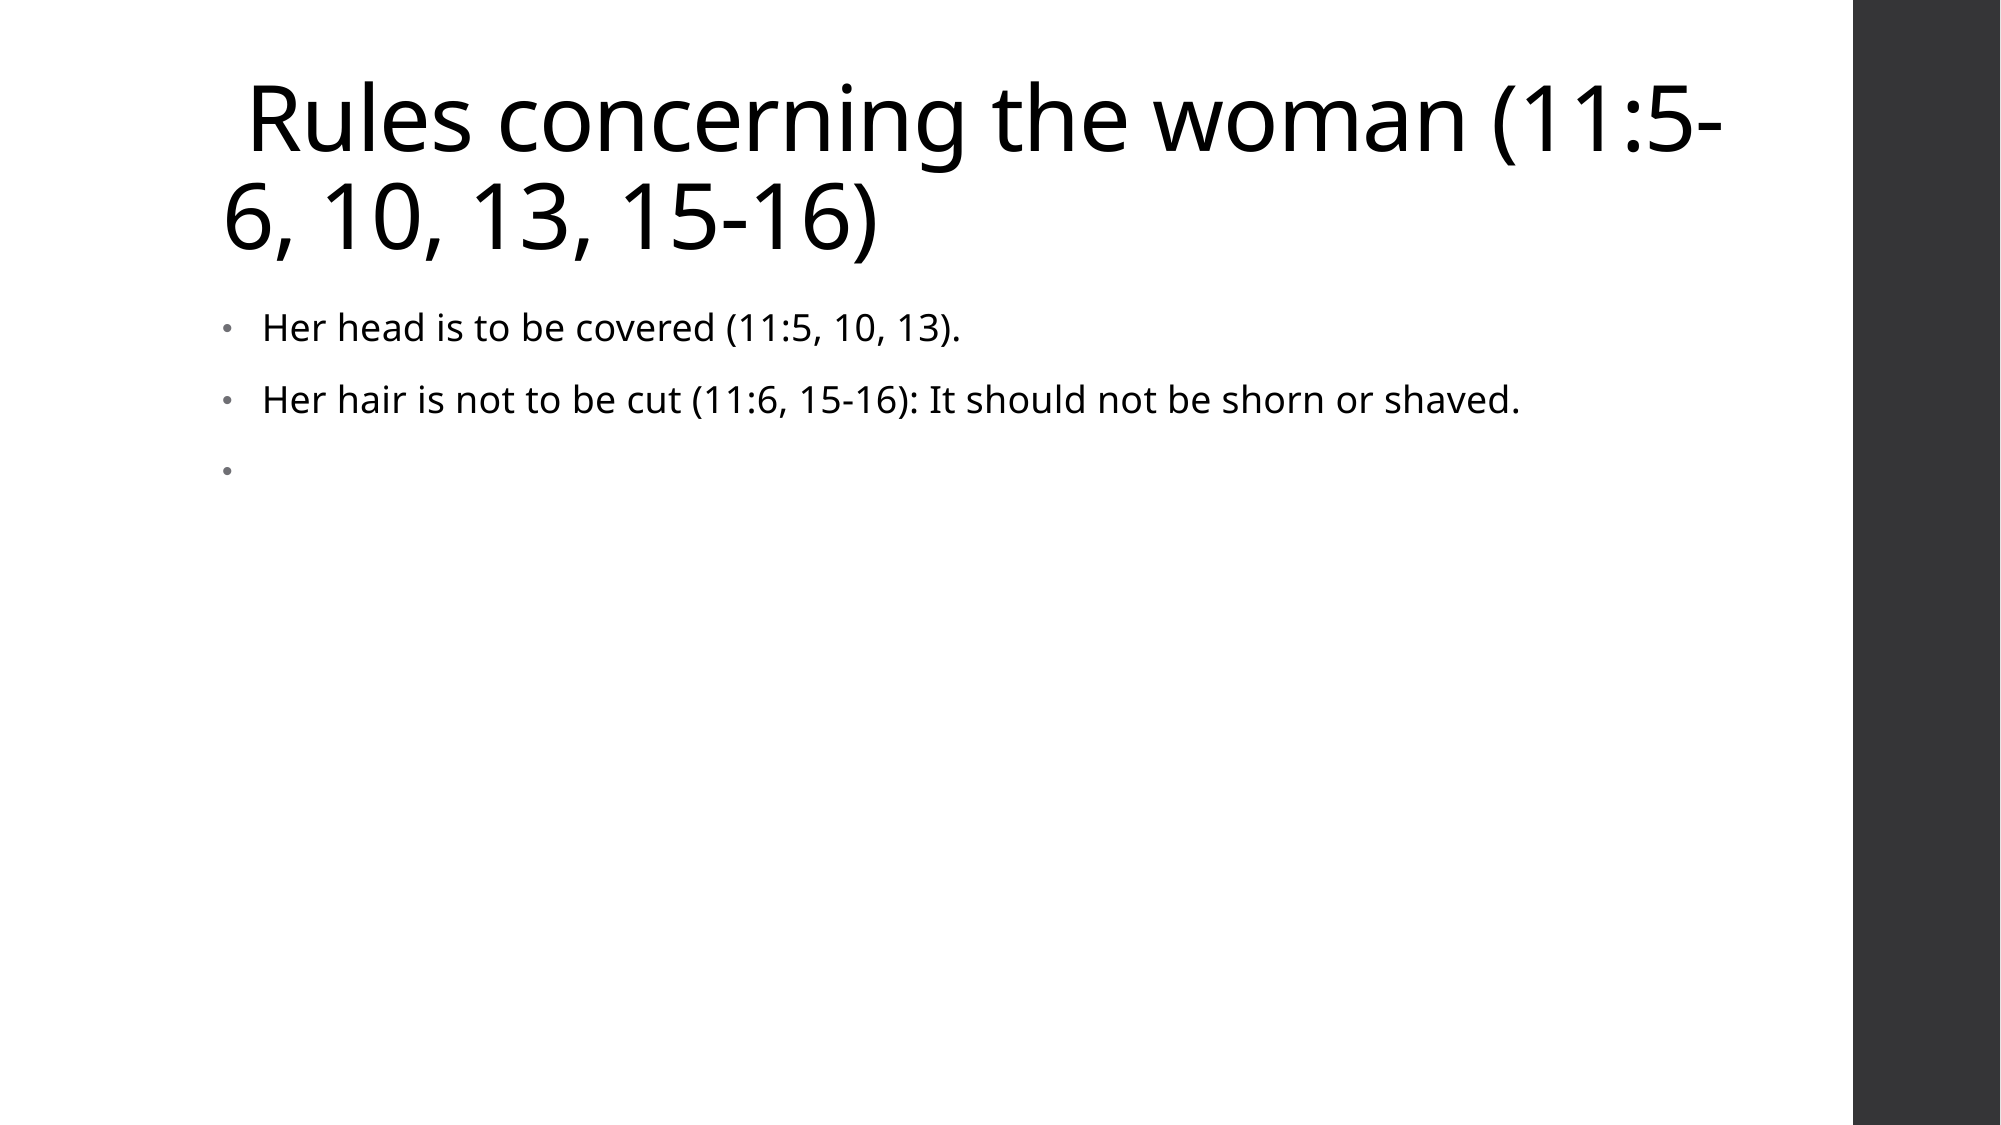

# Rules concerning the woman (11:5-6, 10, 13, 15-16)
 Her head is to be covered (11:5, 10, 13).
 Her hair is not to be cut (11:6, 15-16): It should not be shorn or shaved.